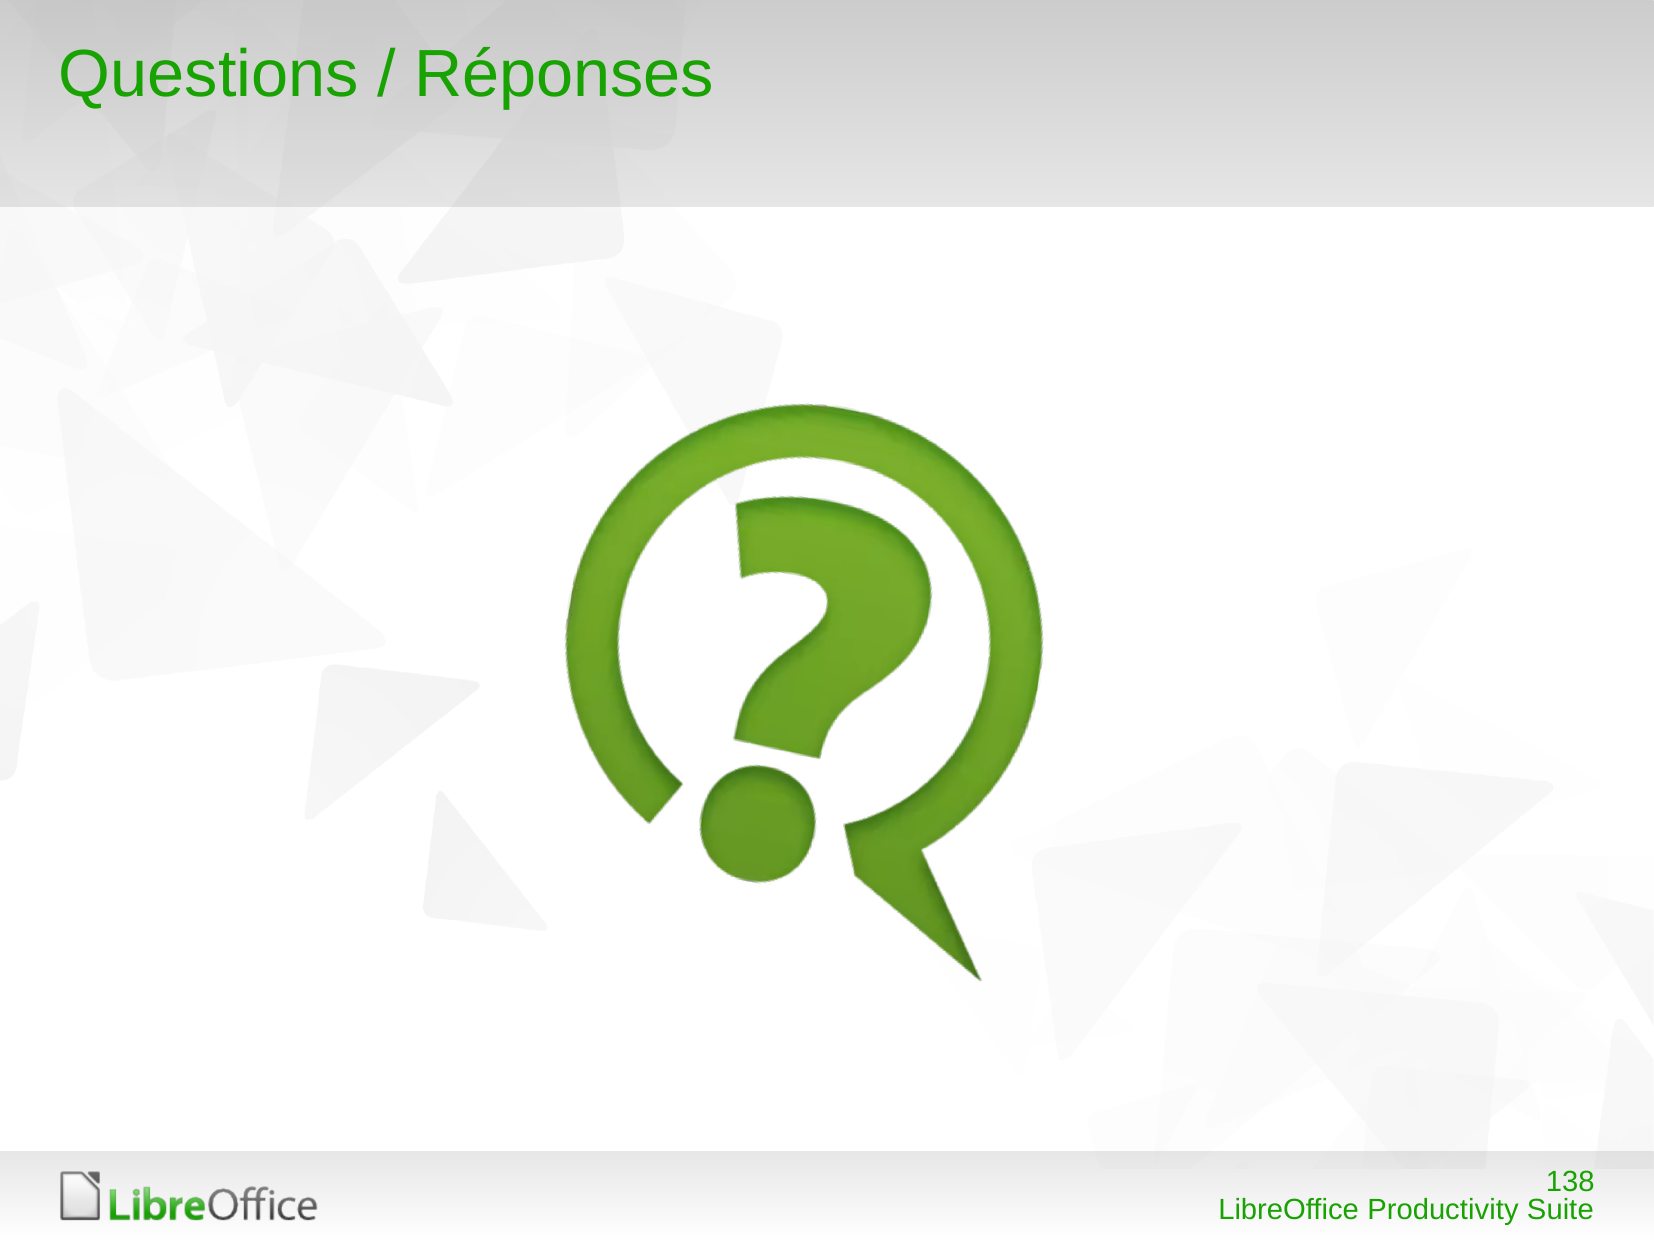

# Questions / Réponses
138
LibreOffice Productivity Suite